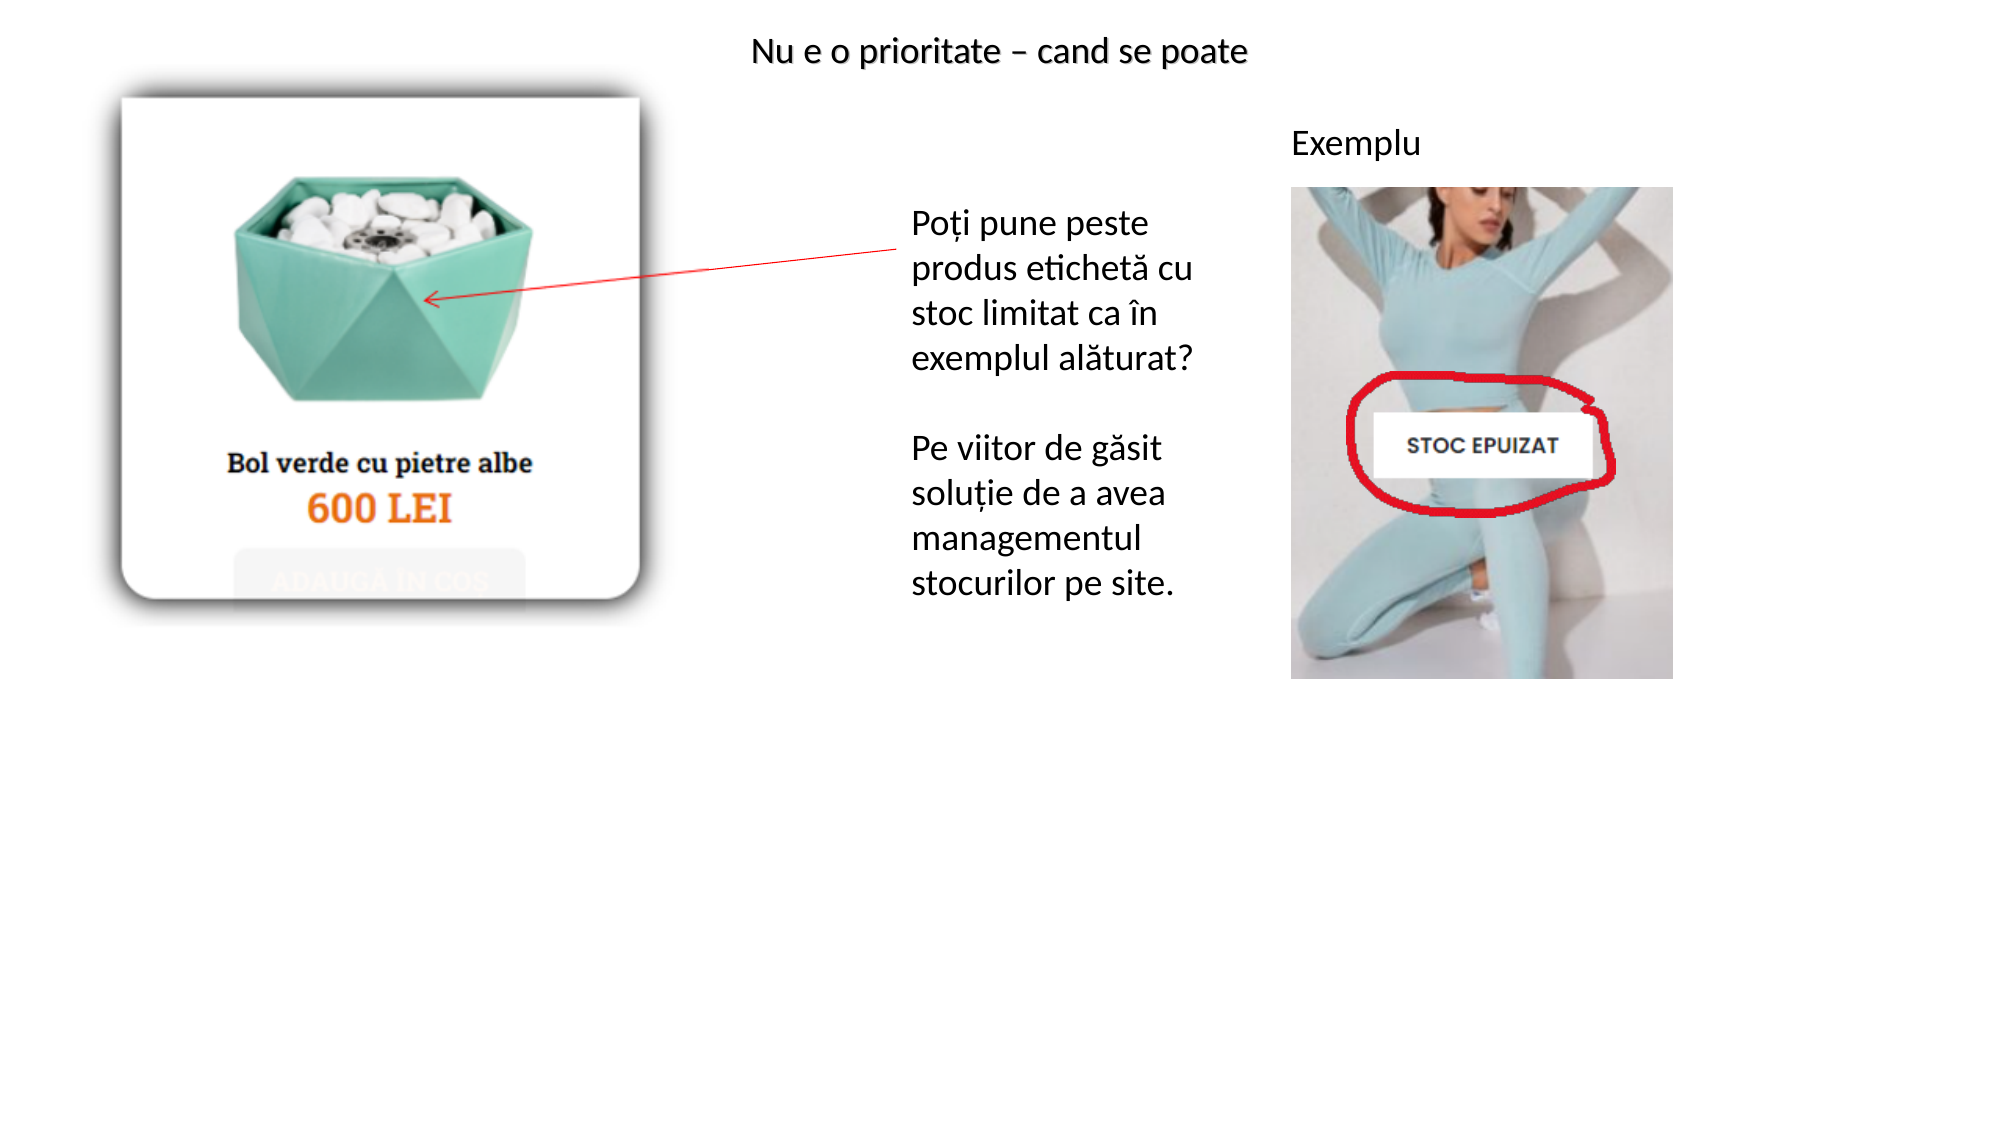

Nu e o prioritate – cand se poate
Exemplu
Poți pune peste produs etichetă cu stoc limitat ca în exemplul alăturat?
Pe viitor de găsit soluție de a avea managementul stocurilor pe site.